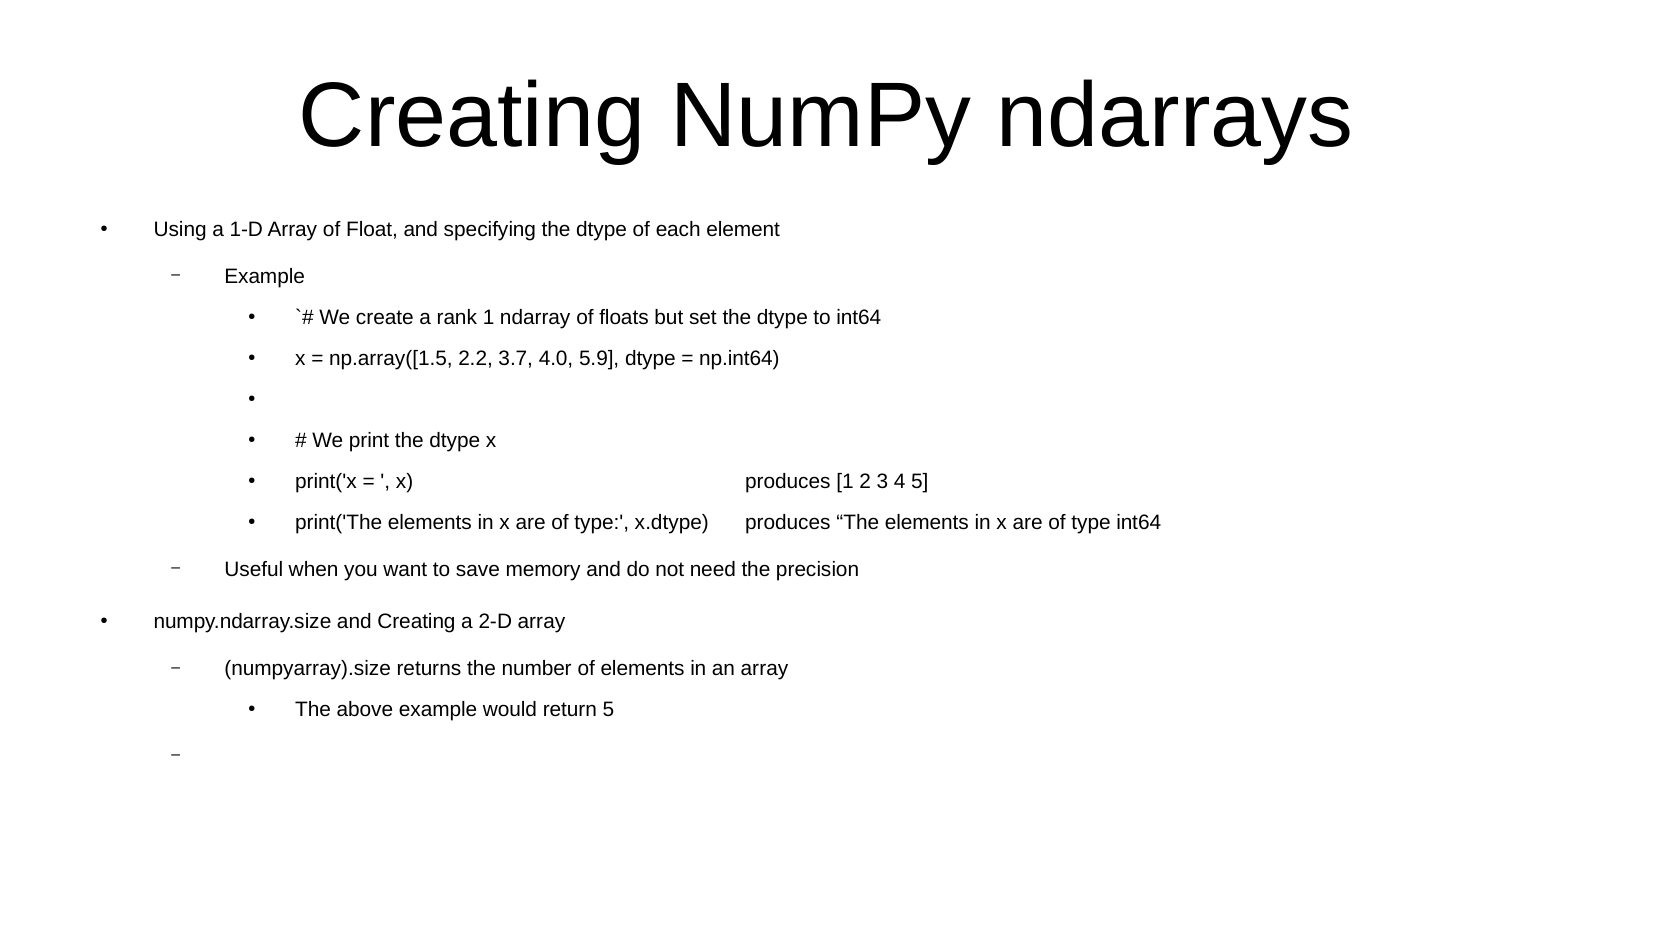

# Creating NumPy ndarrays
Using a 1-D Array of Float, and specifying the dtype of each element
Example
`# We create a rank 1 ndarray of floats but set the dtype to int64
x = np.array([1.5, 2.2, 3.7, 4.0, 5.9], dtype = np.int64)
# We print the dtype x
print('x = ', x)					produces [1 2 3 4 5]
print('The elements in x are of type:', x.dtype) 	produces “The elements in x are of type int64
Useful when you want to save memory and do not need the precision
numpy.ndarray.size and Creating a 2-D array
(numpyarray).size returns the number of elements in an array
The above example would return 5